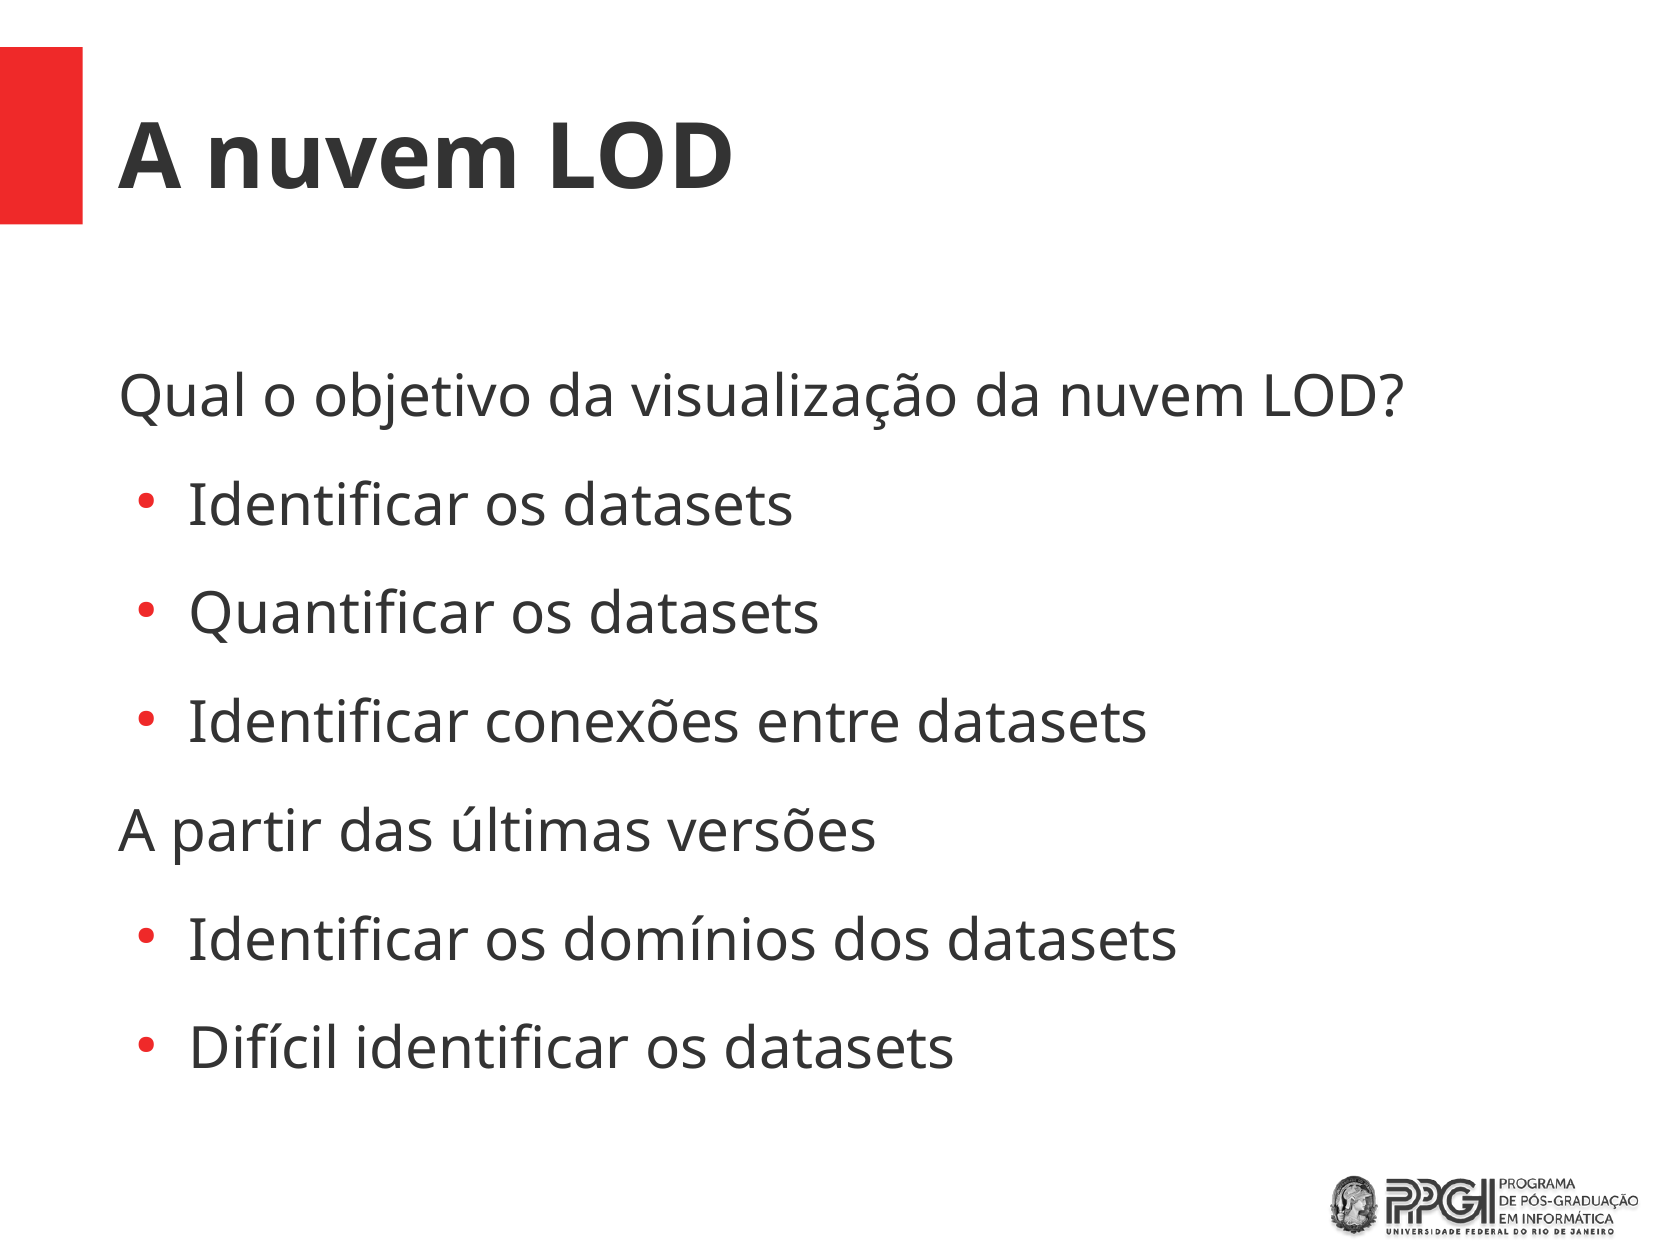

# A nuvem LOD
Qual o objetivo da visualização da nuvem LOD?
Identificar os datasets
Quantificar os datasets
Identificar conexões entre datasets
A partir das últimas versões
Identificar os domínios dos datasets
Difícil identificar os datasets